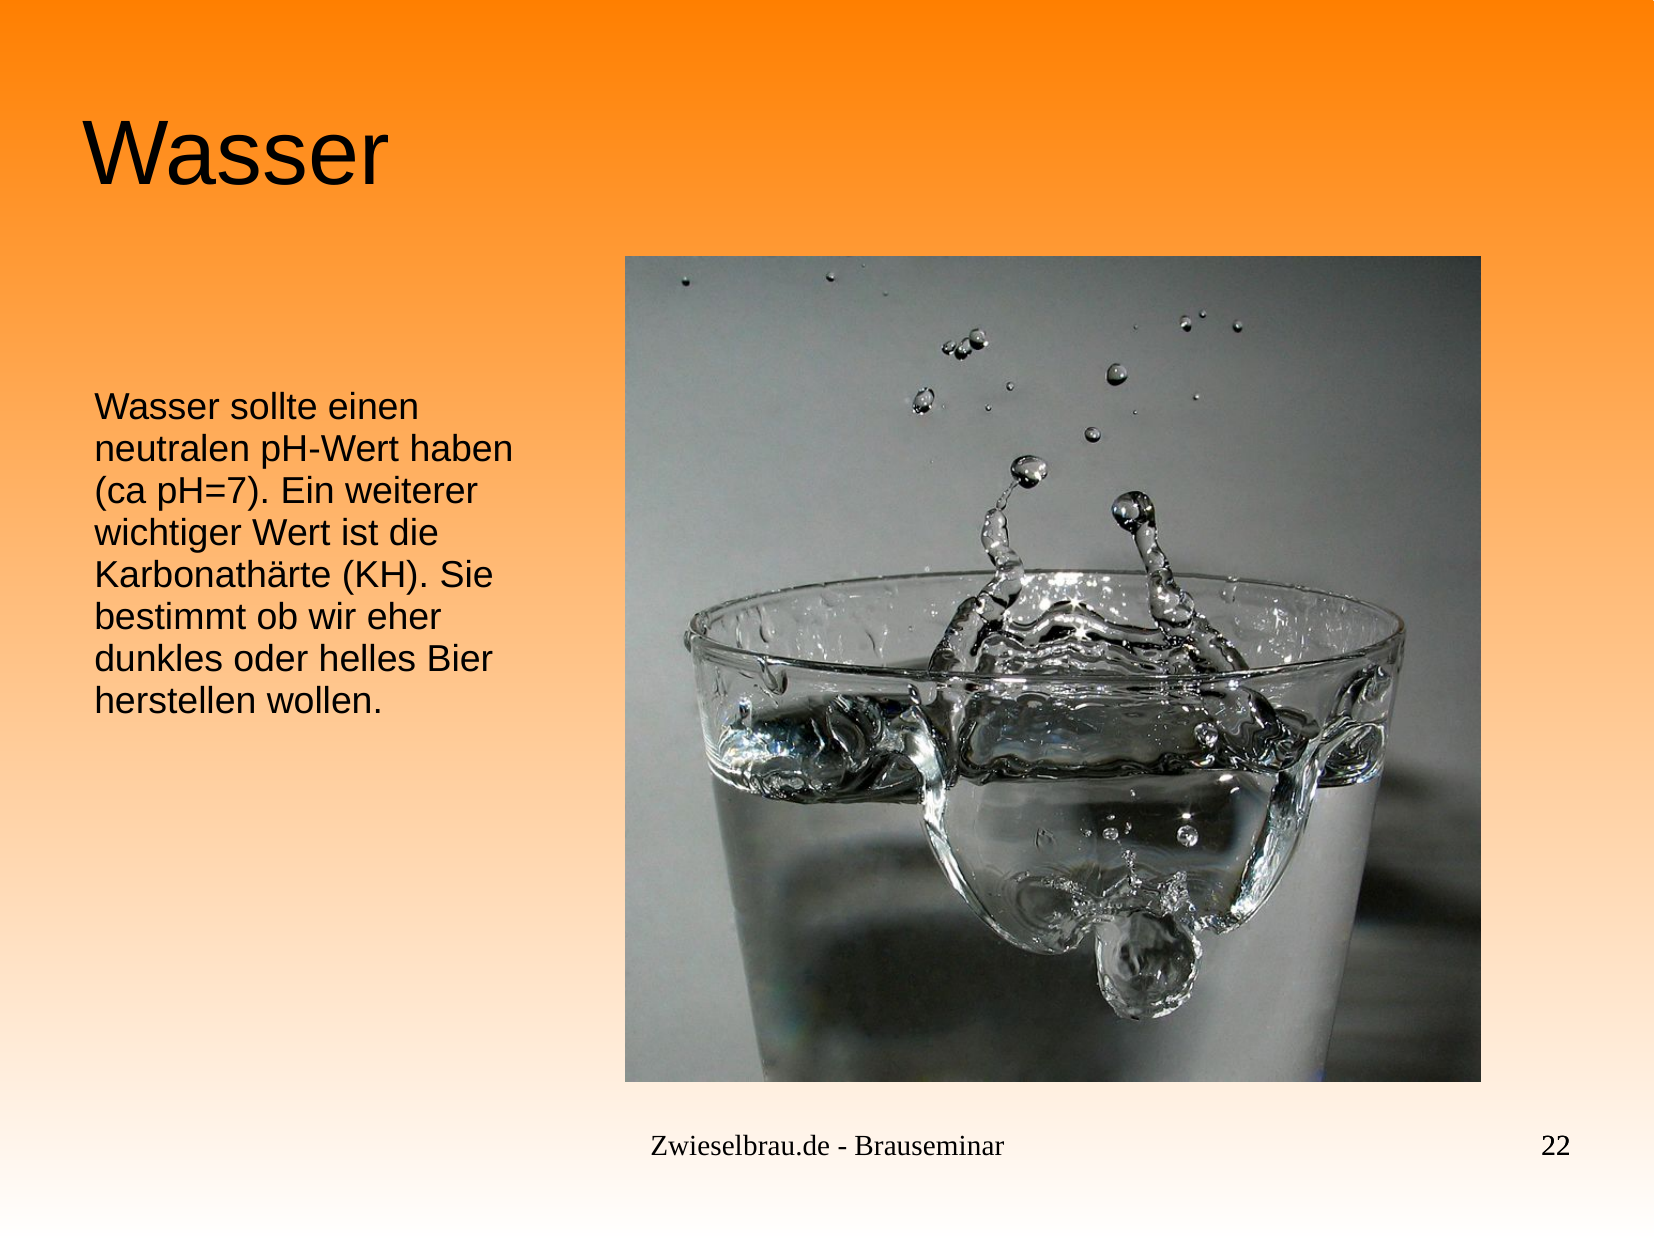

# Wasser
Wasser sollte einen neutralen pH-Wert haben (ca pH=7). Ein weiterer wichtiger Wert ist die Karbonathärte (KH). Sie bestimmt ob wir eher dunkles oder helles Bier herstellen wollen.
Zwieselbrau.de - Brauseminar
22